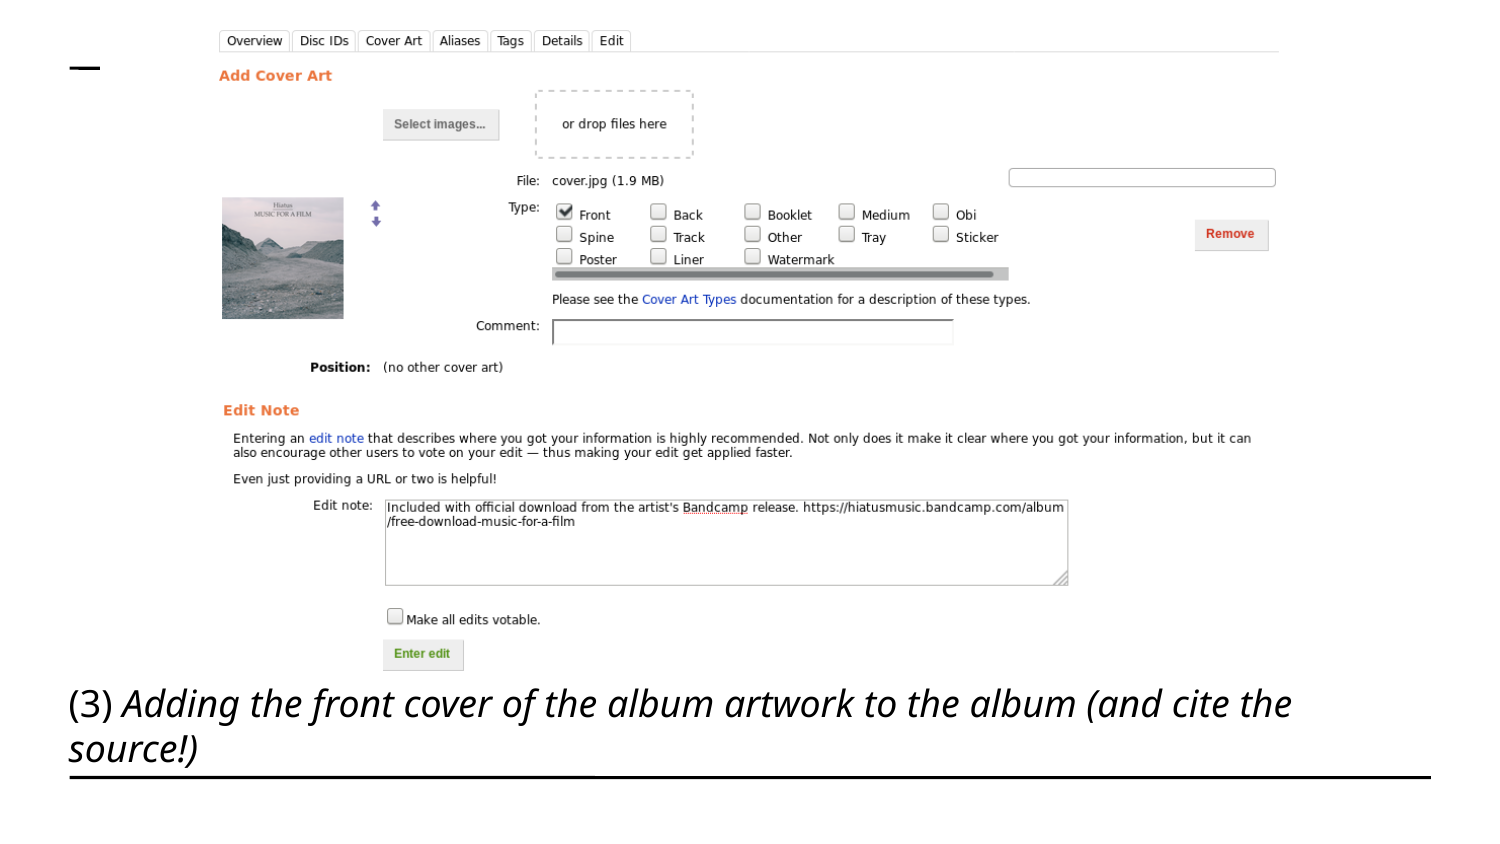

# (3) Adding the front cover of the album artwork to the album (and cite the source!)